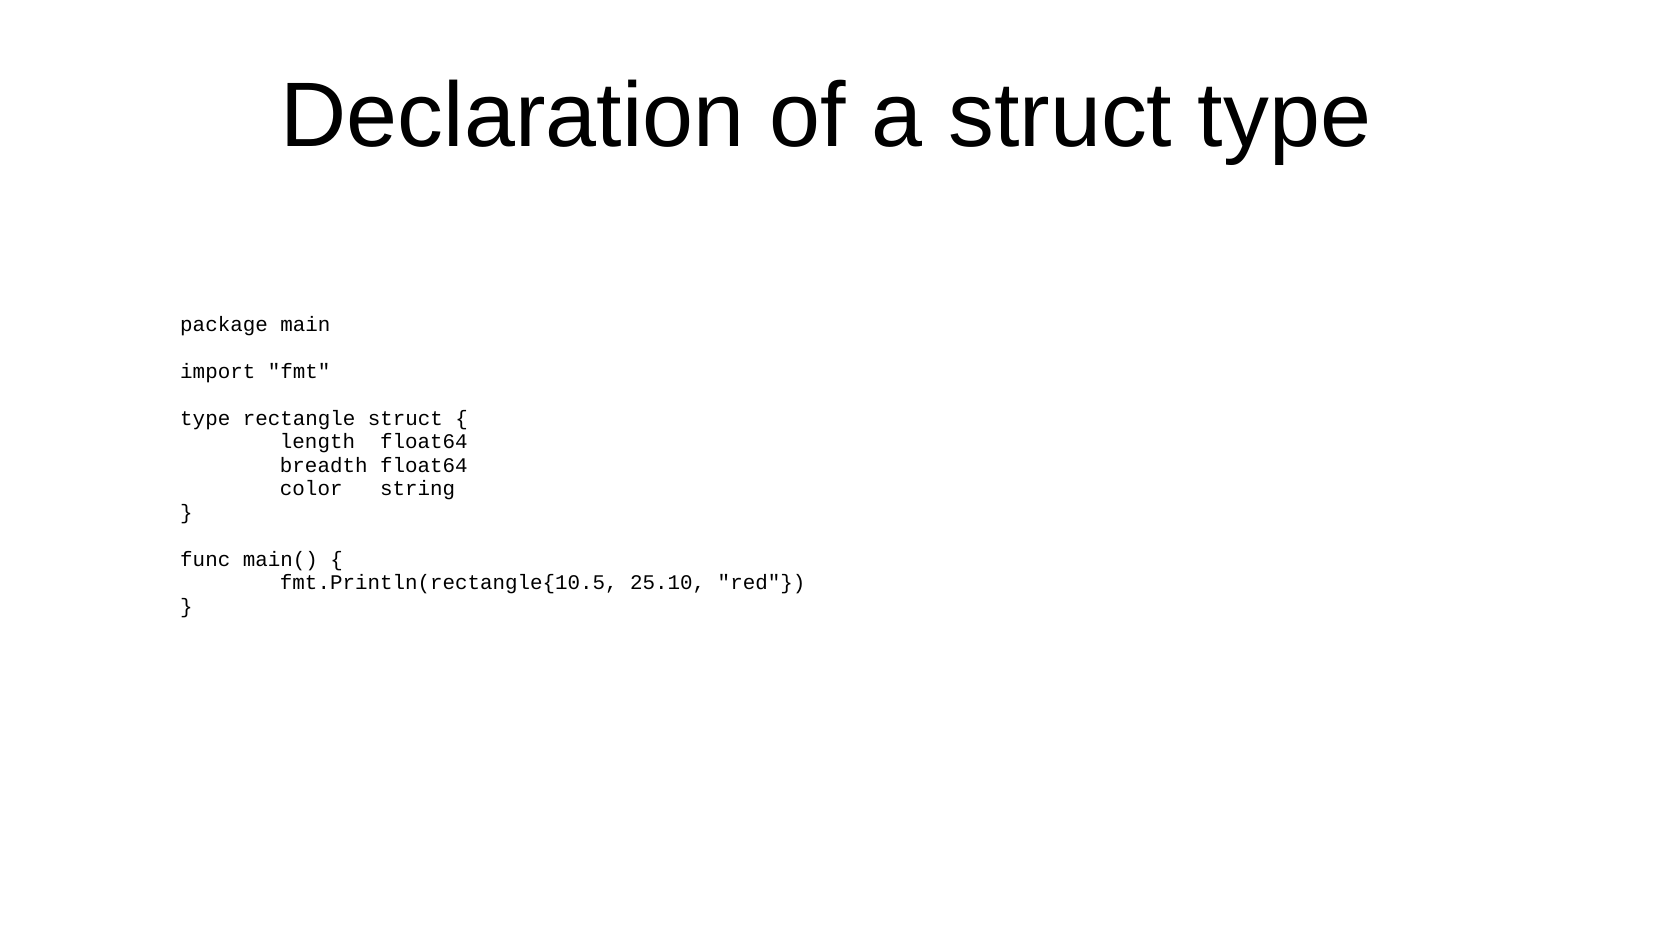

# Declaration of a struct type
package main
import "fmt"
type rectangle struct {
 length float64
 breadth float64
 color string
}
func main() {
 fmt.Println(rectangle{10.5, 25.10, "red"})
}